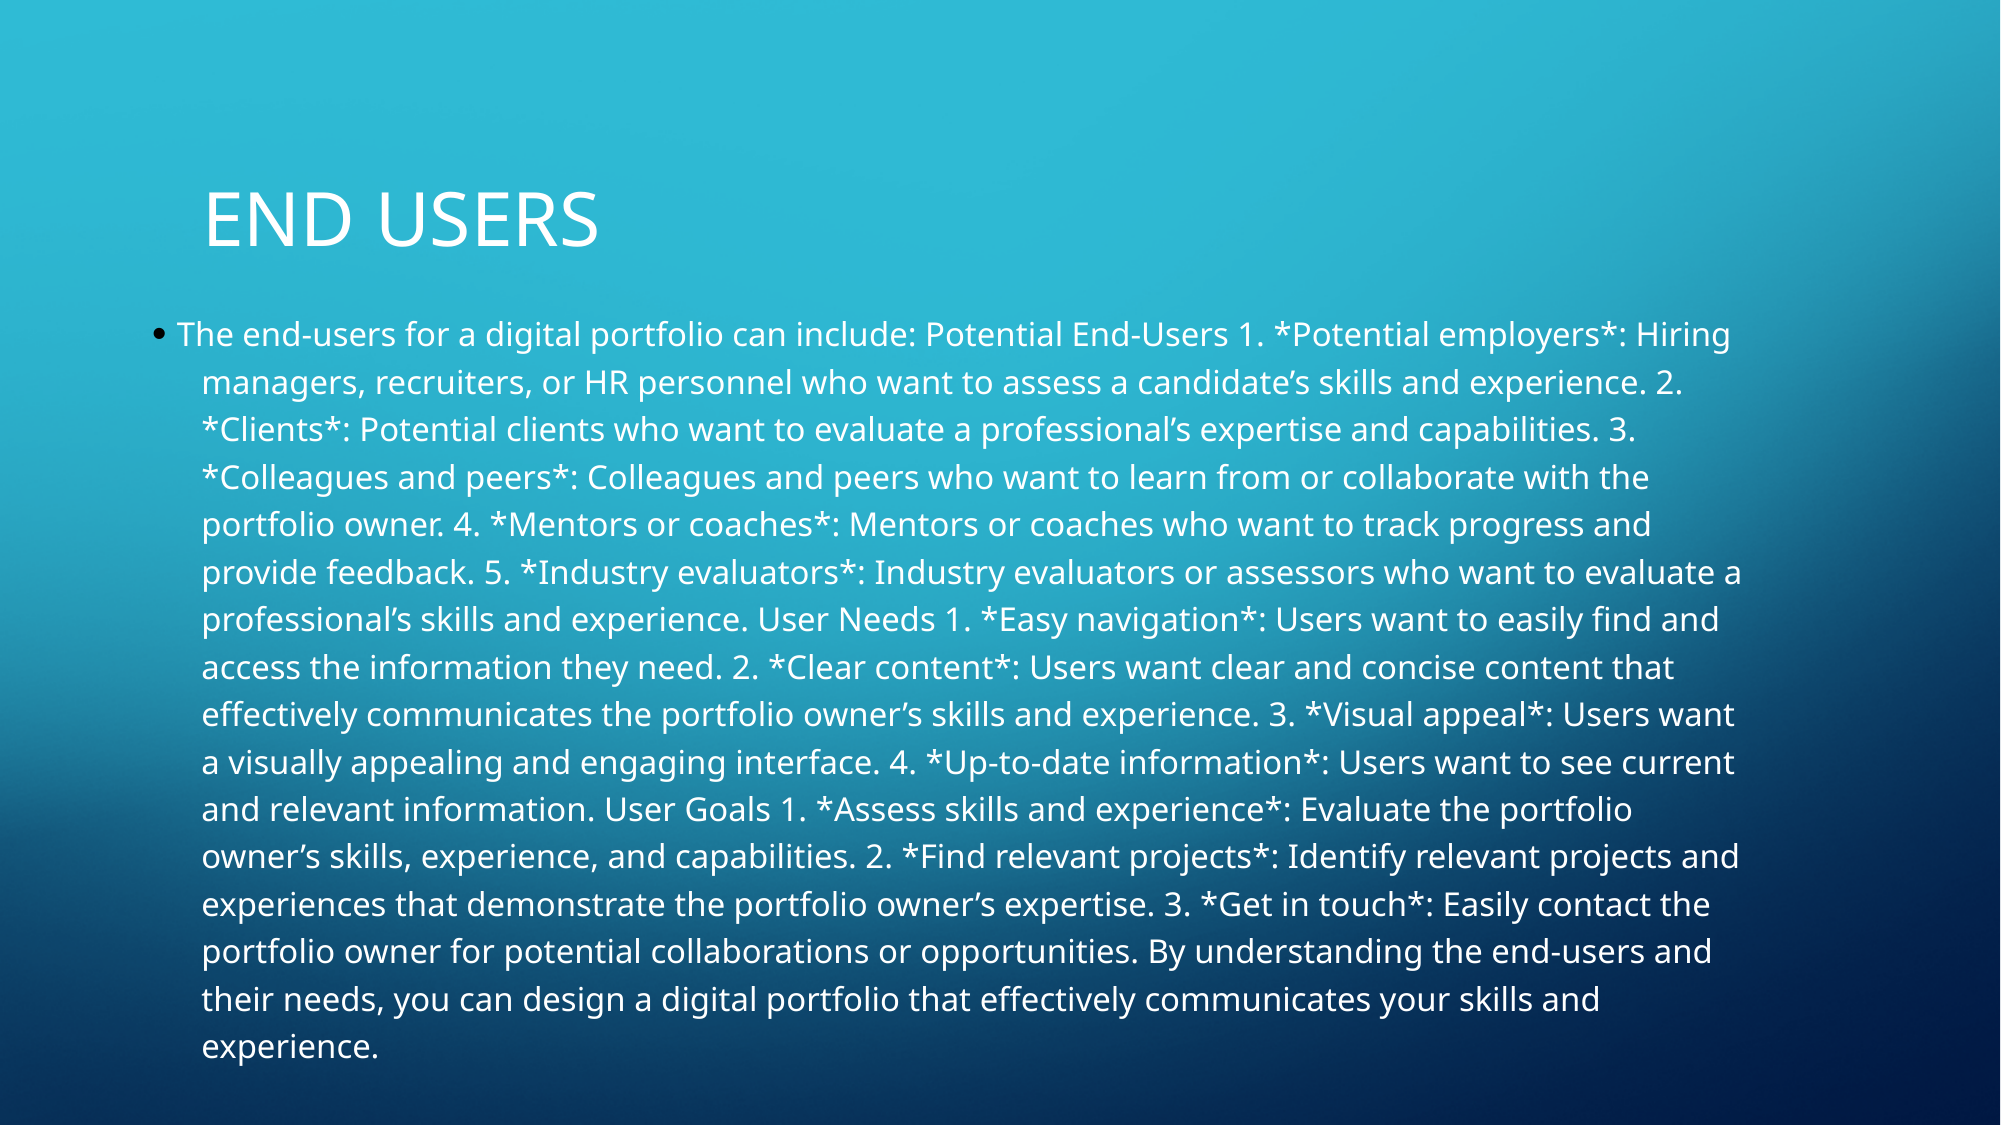

# END USERS
The end-users for a digital portfolio can include: Potential End-Users 1. *Potential employers*: Hiring managers, recruiters, or HR personnel who want to assess a candidate’s skills and experience. 2. *Clients*: Potential clients who want to evaluate a professional’s expertise and capabilities. 3. *Colleagues and peers*: Colleagues and peers who want to learn from or collaborate with the portfolio owner. 4. *Mentors or coaches*: Mentors or coaches who want to track progress and provide feedback. 5. *Industry evaluators*: Industry evaluators or assessors who want to evaluate a professional’s skills and experience. User Needs 1. *Easy navigation*: Users want to easily find and access the information they need. 2. *Clear content*: Users want clear and concise content that effectively communicates the portfolio owner’s skills and experience. 3. *Visual appeal*: Users want a visually appealing and engaging interface. 4. *Up-to-date information*: Users want to see current and relevant information. User Goals 1. *Assess skills and experience*: Evaluate the portfolio owner’s skills, experience, and capabilities. 2. *Find relevant projects*: Identify relevant projects and experiences that demonstrate the portfolio owner’s expertise. 3. *Get in touch*: Easily contact the portfolio owner for potential collaborations or opportunities. By understanding the end-users and their needs, you can design a digital portfolio that effectively communicates your skills and experience.